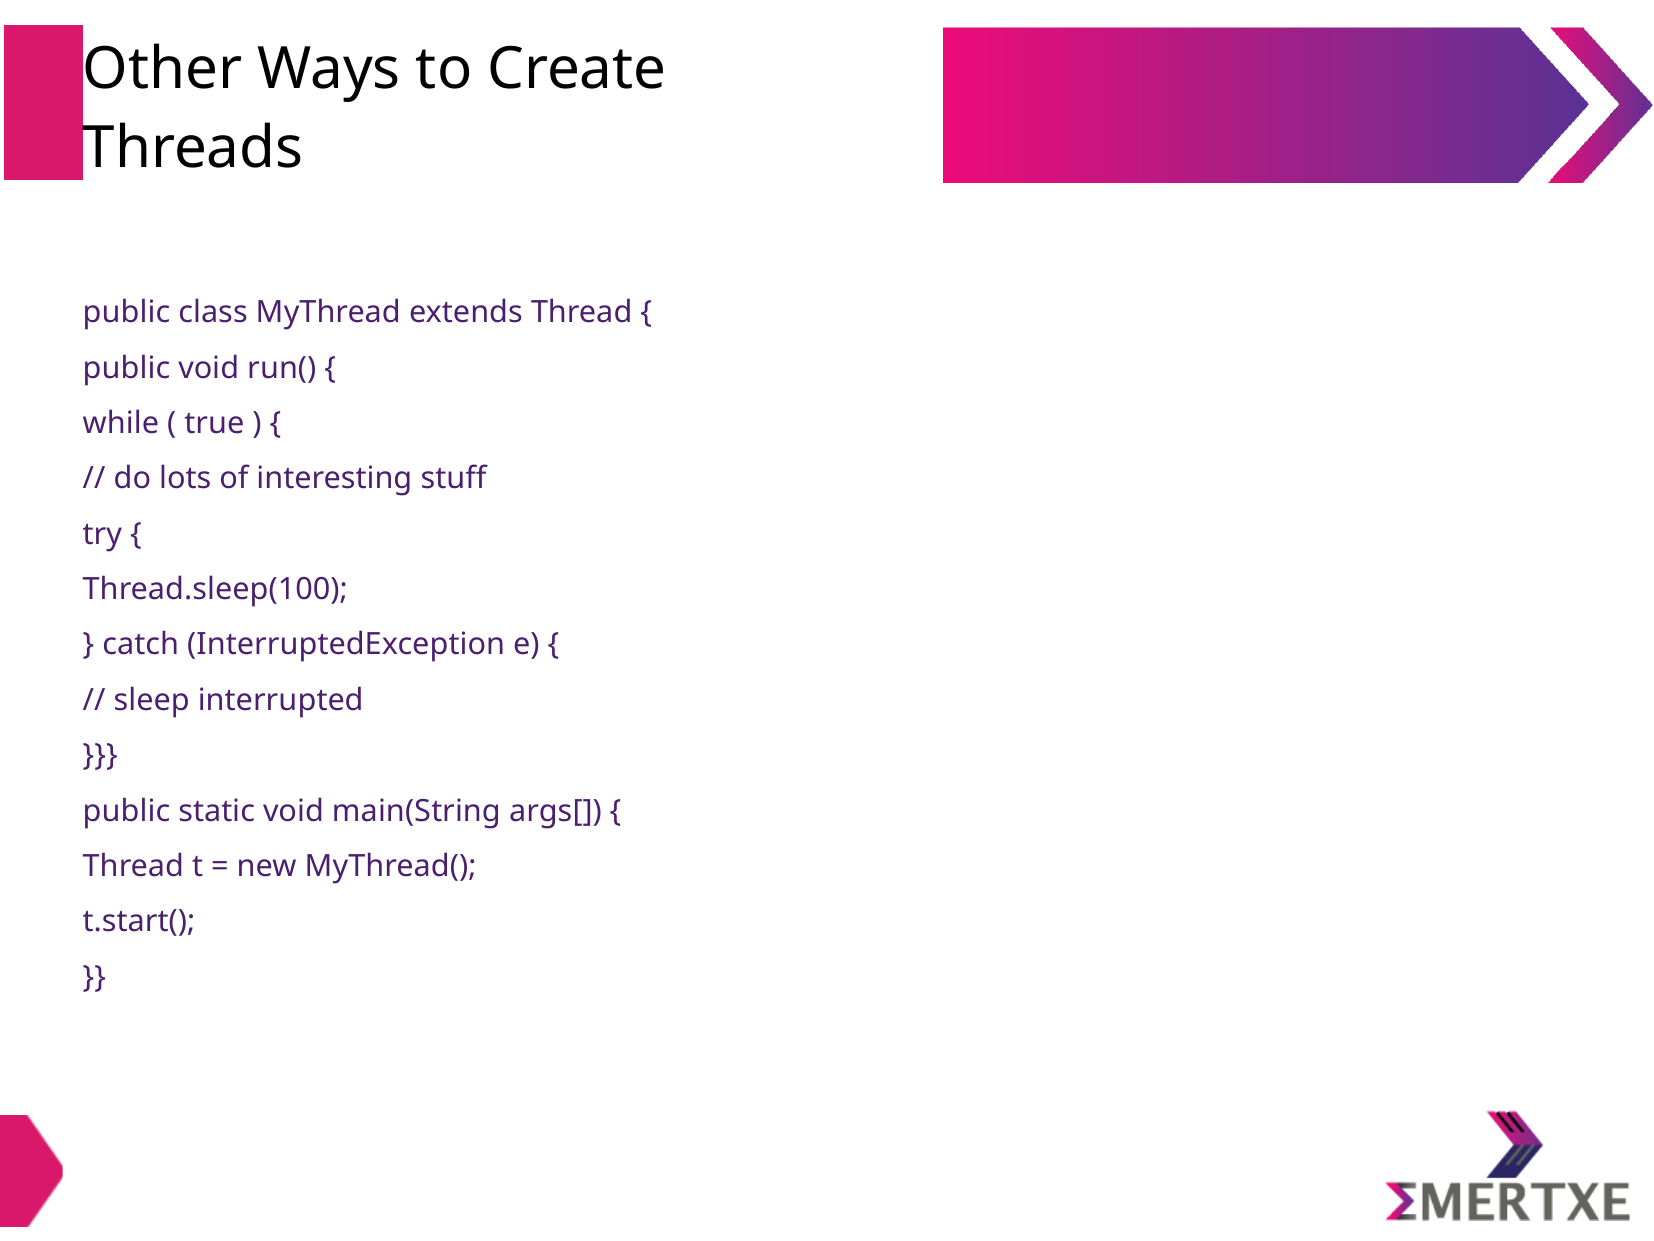

# Other Ways to Create Threads
public class MyThread extends Thread {
public void run() {
while ( true ) {
// do lots of interesting stuff
try {
Thread.sleep(100);
} catch (InterruptedException e) {
// sleep interrupted
}}}
public static void main(String args[]) {
Thread t = new MyThread();
t.start();
}}